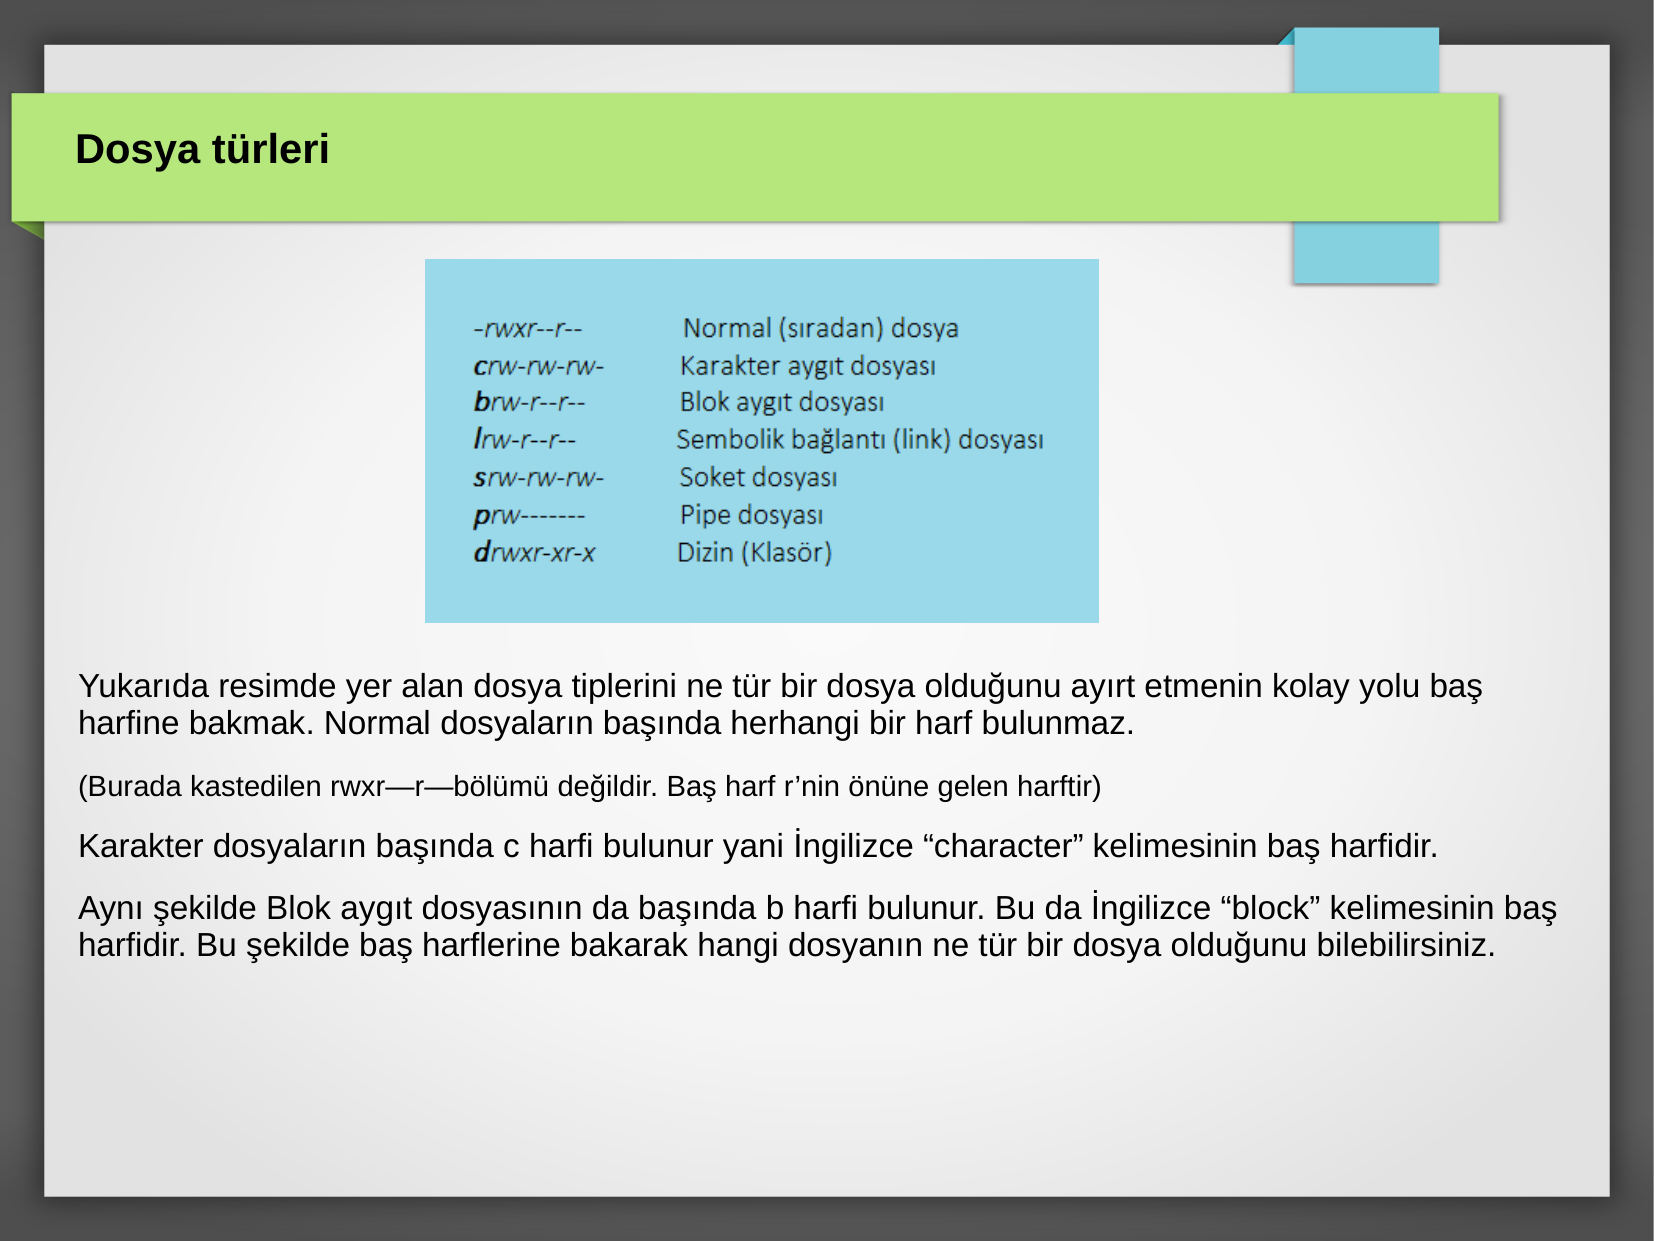

Dosya türleri
Yukarıda resimde yer alan dosya tiplerini ne tür bir dosya olduğunu ayırt etmenin kolay yolu baş harfine bakmak. Normal dosyaların başında herhangi bir harf bulunmaz.
(Burada kastedilen rwxr—r—bölümü değildir. Baş harf r’nin önüne gelen harftir)
Karakter dosyaların başında c harfi bulunur yani İngilizce “character” kelimesinin baş harfidir.
Aynı şekilde Blok aygıt dosyasının da başında b harfi bulunur. Bu da İngilizce “block” kelimesinin baş harfidir. Bu şekilde baş harflerine bakarak hangi dosyanın ne tür bir dosya olduğunu bilebilirsiniz.